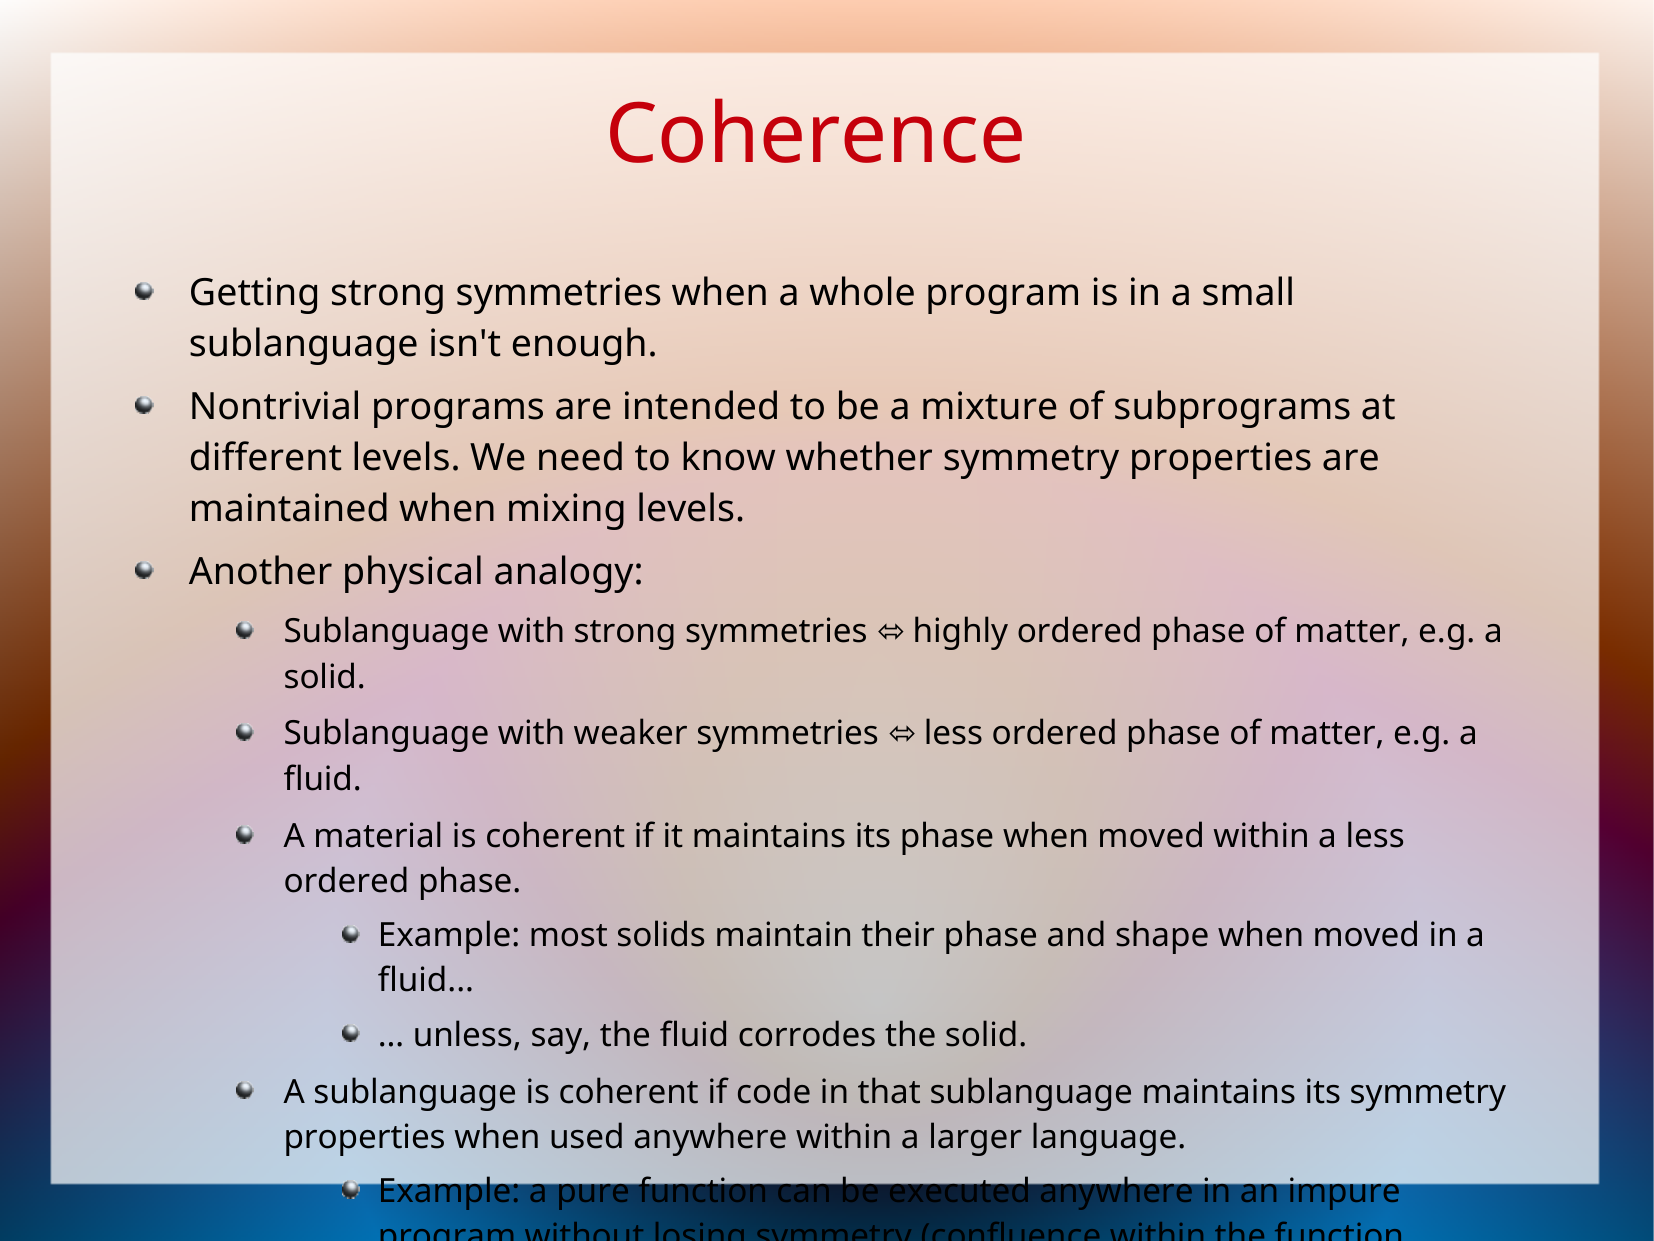

# Coherence
Getting strong symmetries when a whole program is in a small sublanguage isn't enough.
Nontrivial programs are intended to be a mixture of subprograms at different levels. We need to know whether symmetry properties are maintained when mixing levels.
Another physical analogy:
Sublanguage with strong symmetries ⬄ highly ordered phase of matter, e.g. a solid.
Sublanguage with weaker symmetries ⬄ less ordered phase of matter, e.g. a fluid.
A material is coherent if it maintains its phase when moved within a less ordered phase.
Example: most solids maintain their phase and shape when moved in a fluid...
… unless, say, the fluid corrodes the solid.
A sublanguage is coherent if code in that sublanguage maintains its symmetry properties when used anywhere within a larger language.
Example: a pure function can be executed anywhere in an impure program without losing symmetry (confluence within the function, determinism, etc.)...
… unless, say, the impure language has reflective features that break opaqueness of pure functions.